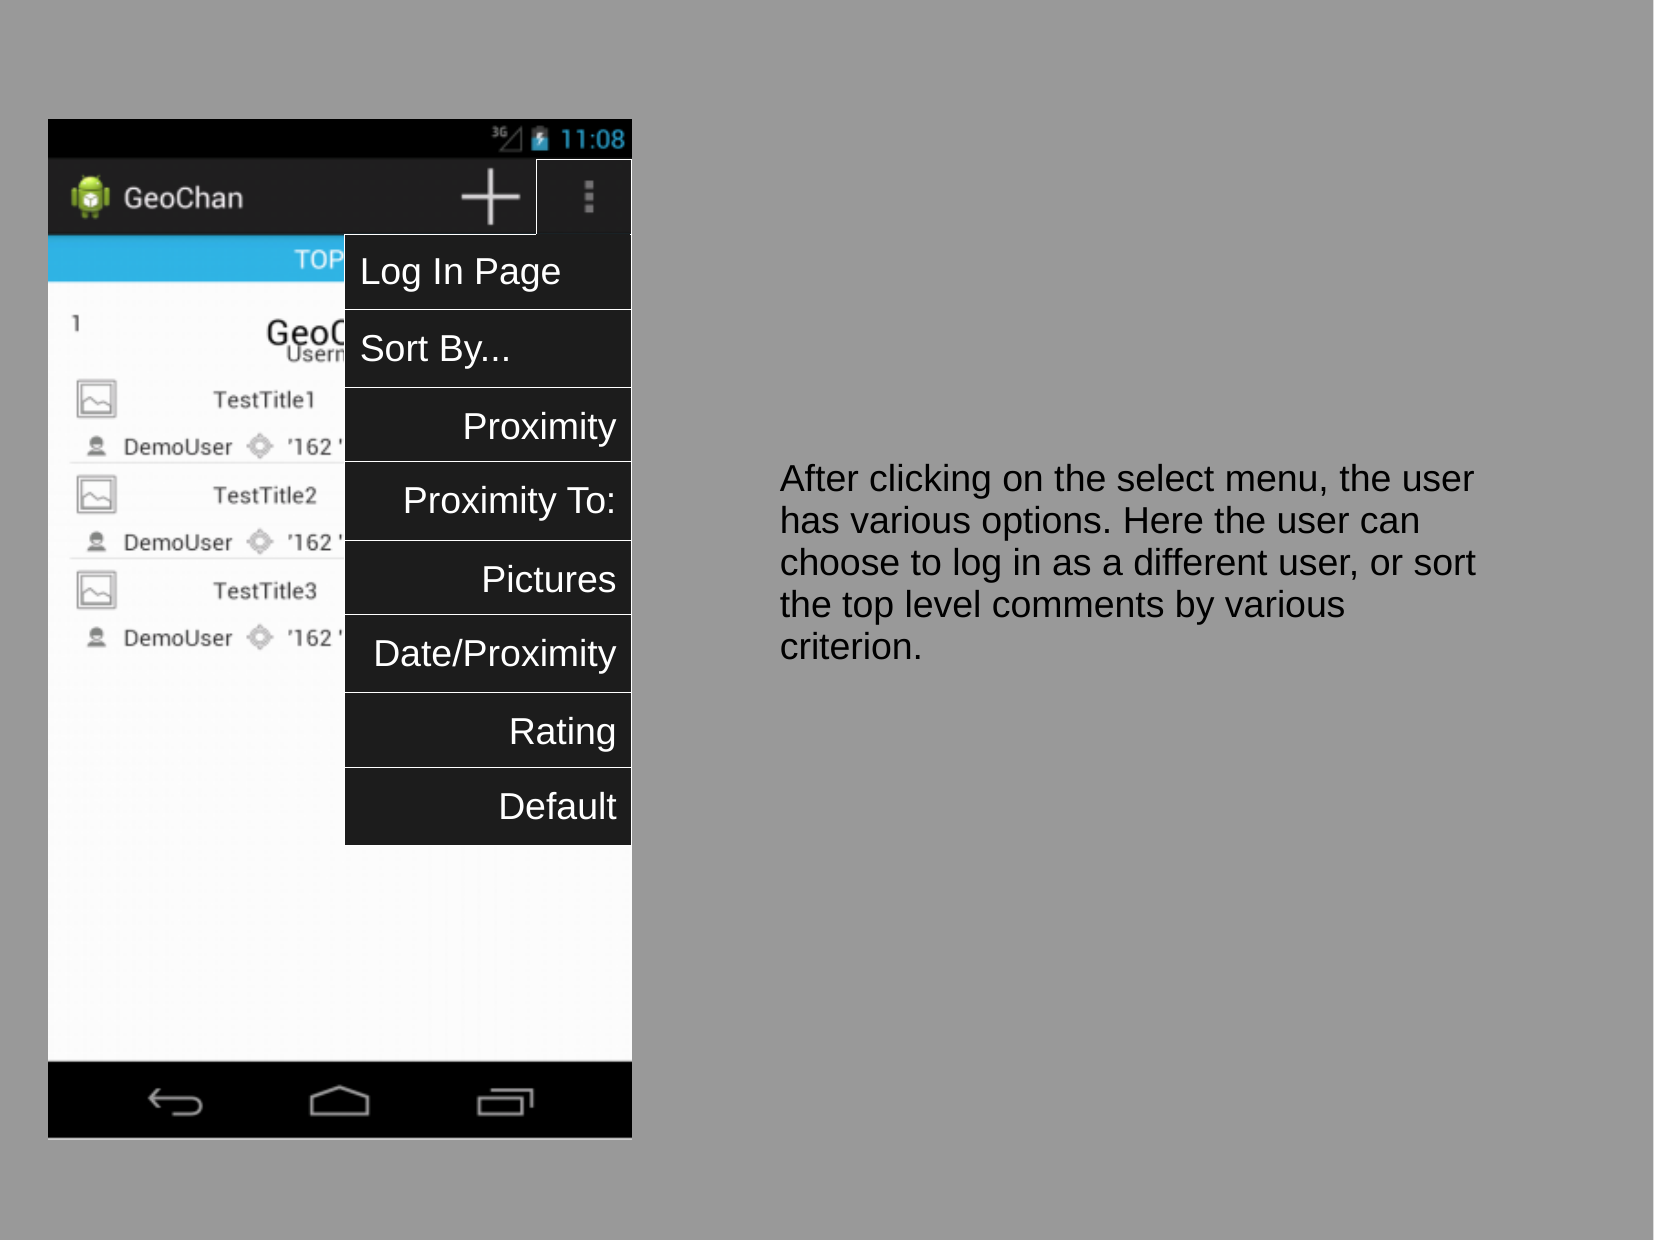

Log In Page
Sort By...
Proximity
After clicking on the select menu, the user has various options. Here the user can choose to log in as a different user, or sort the top level comments by various criterion.
Proximity To:
Pictures
Date/Proximity
Rating
Default